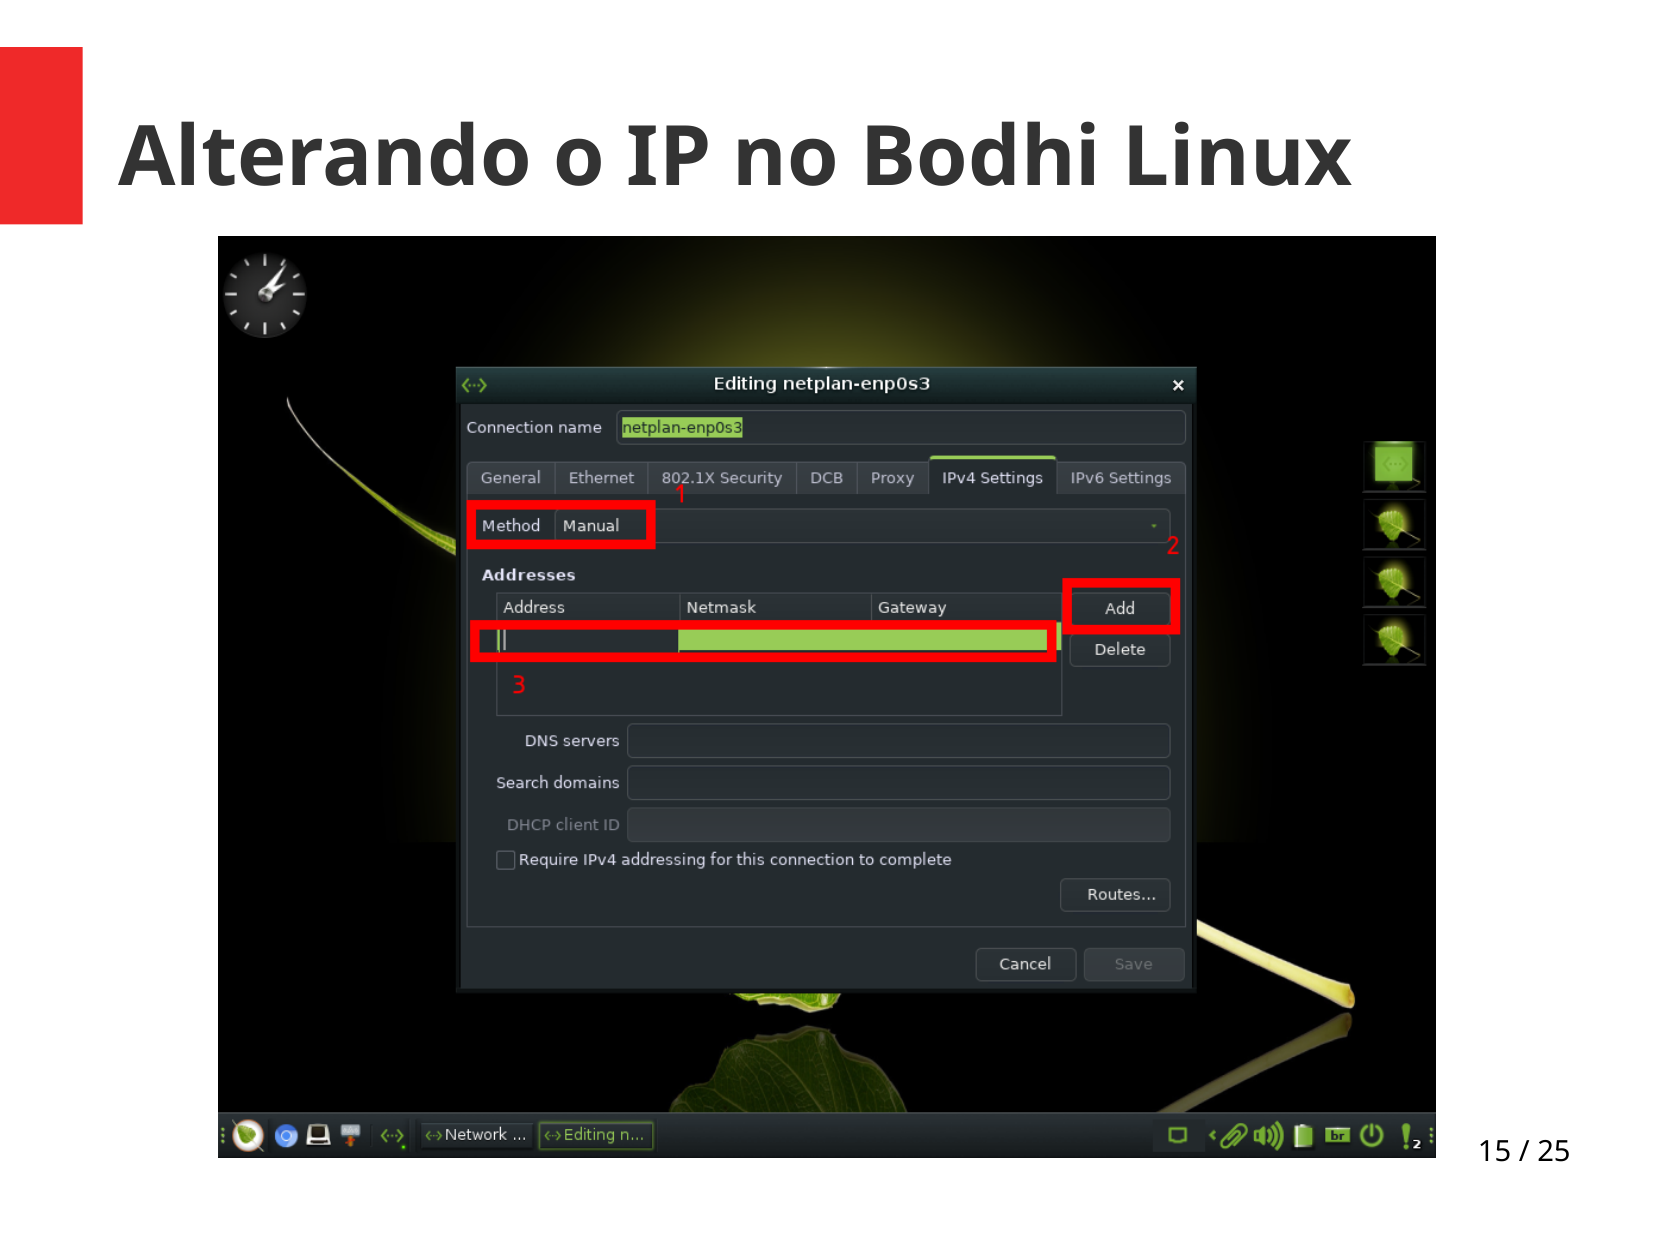

# Alterando o IP no Bodhi Linux
15